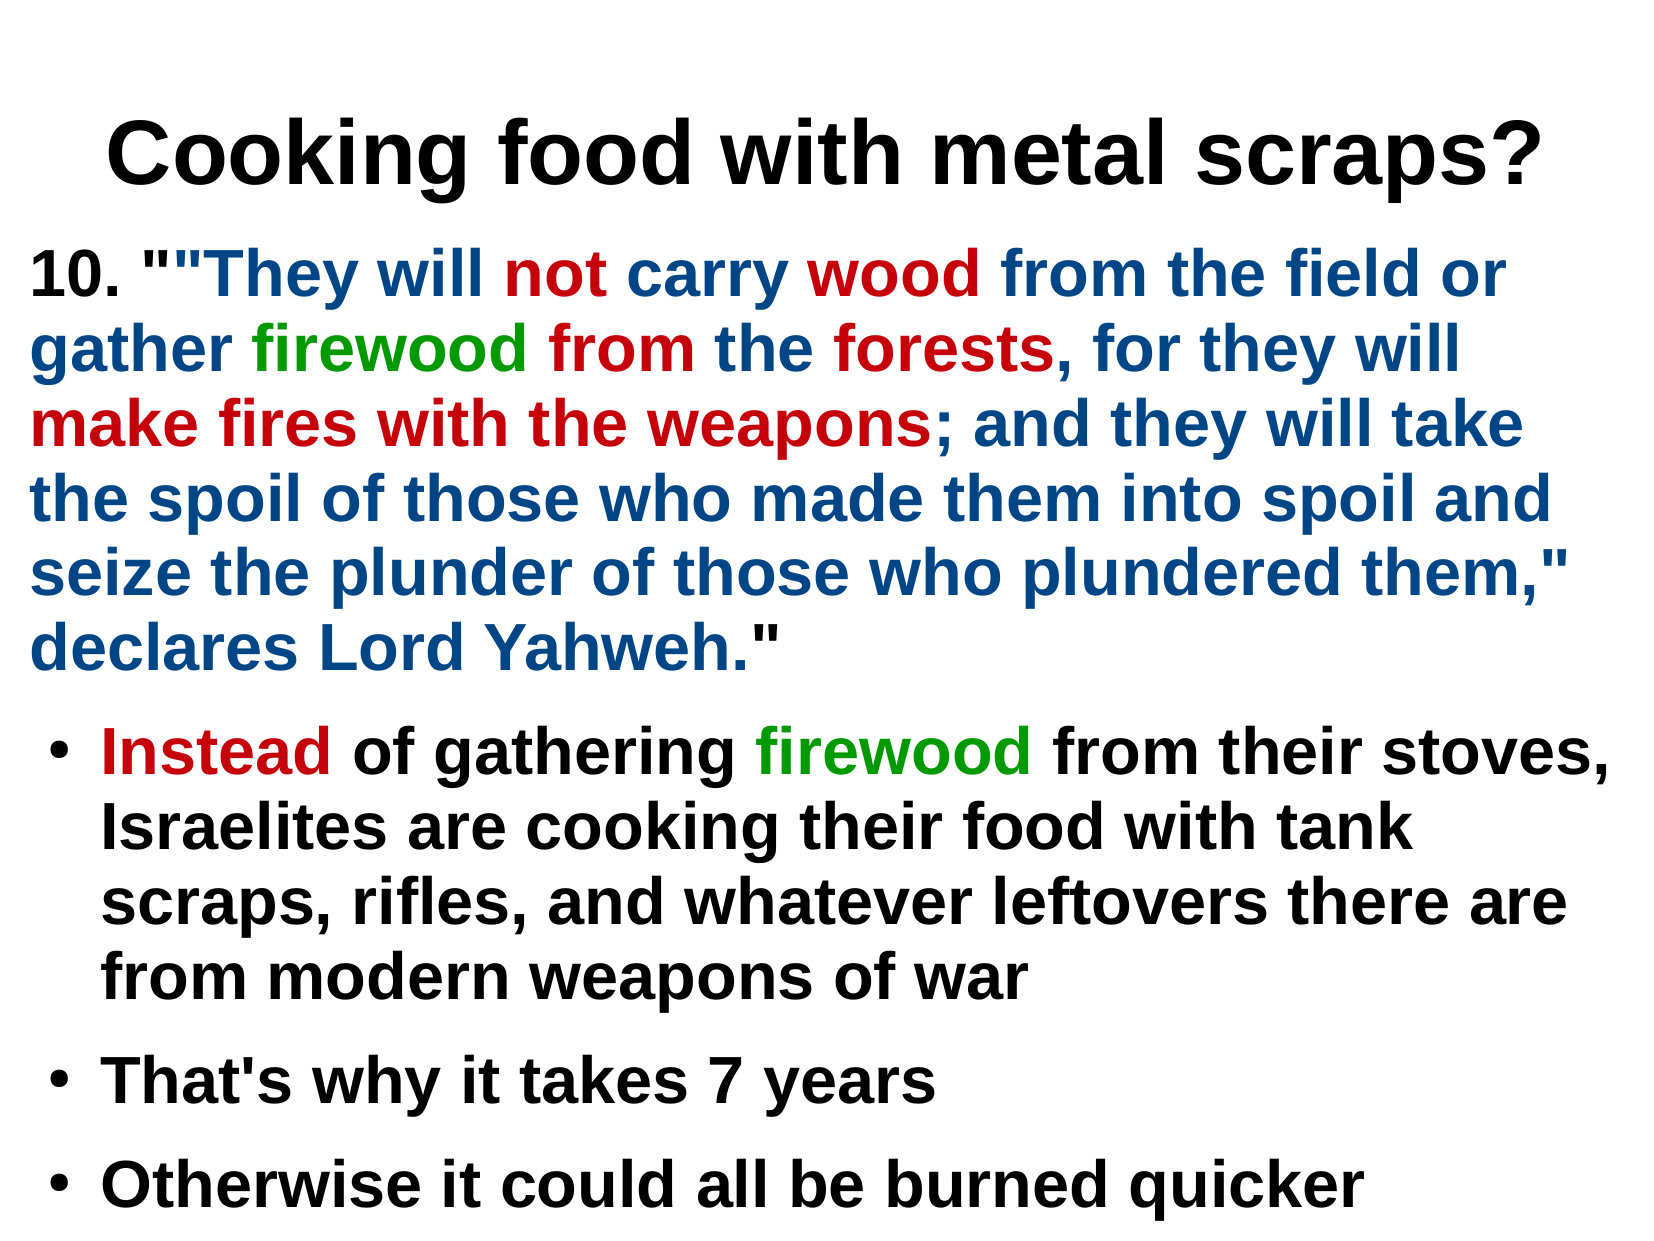

# Cooking food with metal scraps?
10. ""They will not carry wood from the field or gather firewood from the forests, for they will make fires with the weapons; and they will take the spoil of those who made them into spoil and seize the plunder of those who plundered them," declares Lord Yahweh."
Instead of gathering firewood from their stoves, Israelites are cooking their food with tank scraps, rifles, and whatever leftovers there are from modern weapons of war
That's why it takes 7 years
Otherwise it could all be burned quicker